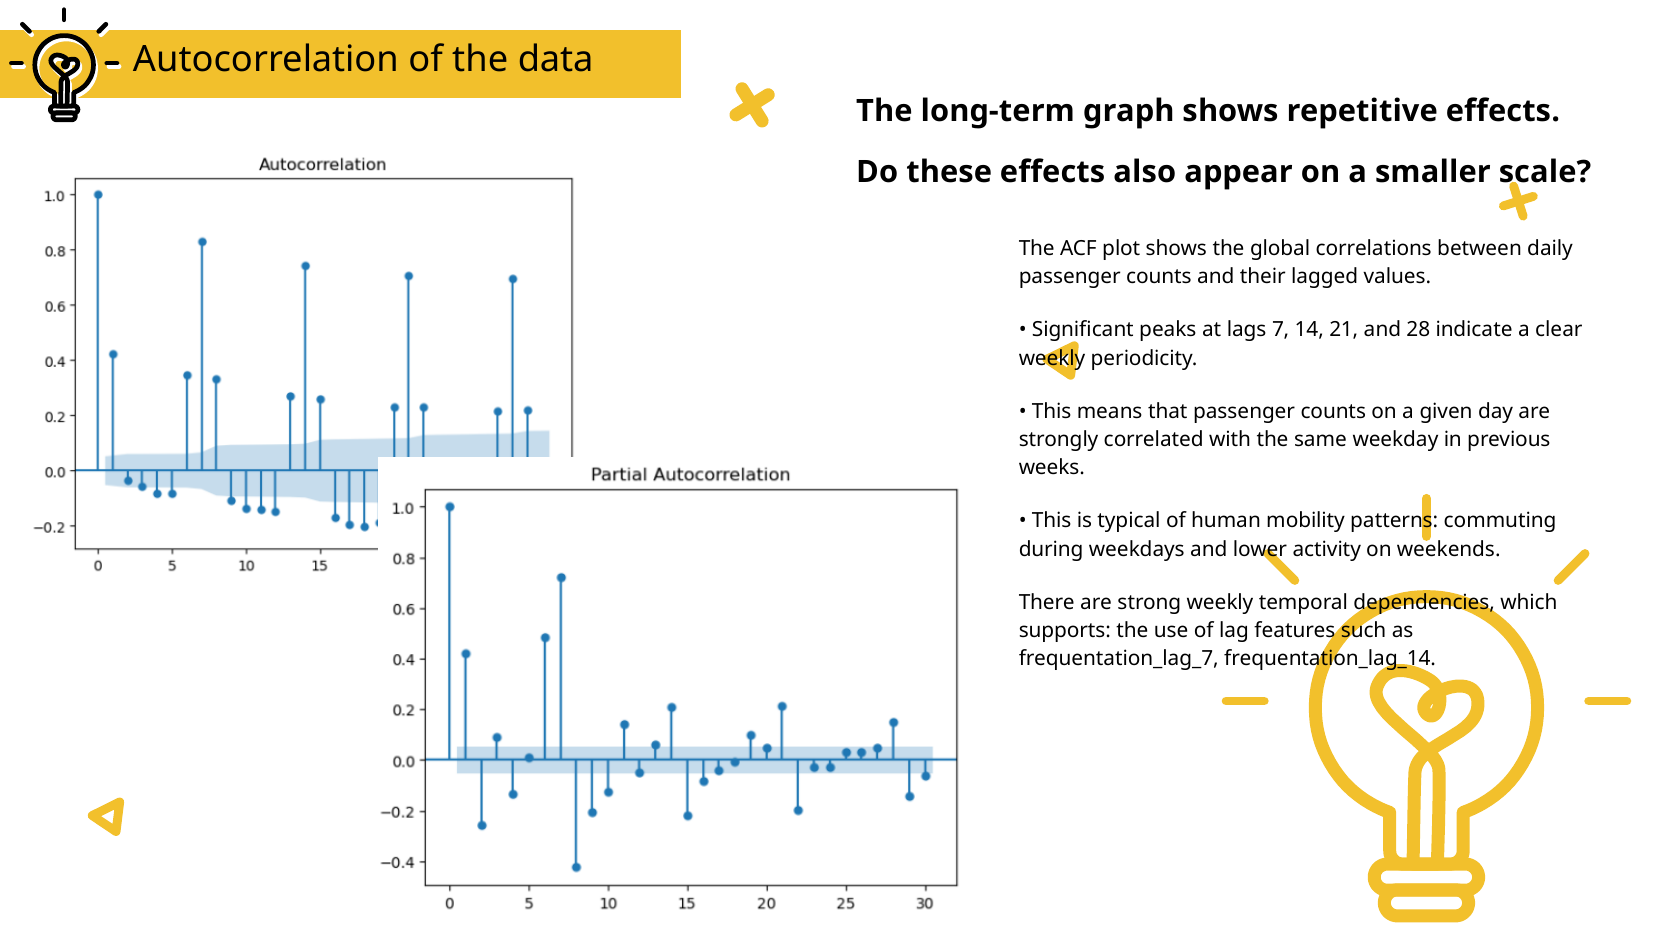

# Autocorrelation of the data
The long-term graph shows repetitive effects.
Do these effects also appear on a smaller scale?
The ACF plot shows the global correlations between daily passenger counts and their lagged values.
• Significant peaks at lags 7, 14, 21, and 28 indicate a clear weekly periodicity.
• This means that passenger counts on a given day are strongly correlated with the same weekday in previous weeks.
• This is typical of human mobility patterns: commuting during weekdays and lower activity on weekends.
There are strong weekly temporal dependencies, which supports: the use of lag features such as frequentation_lag_7, frequentation_lag_14.